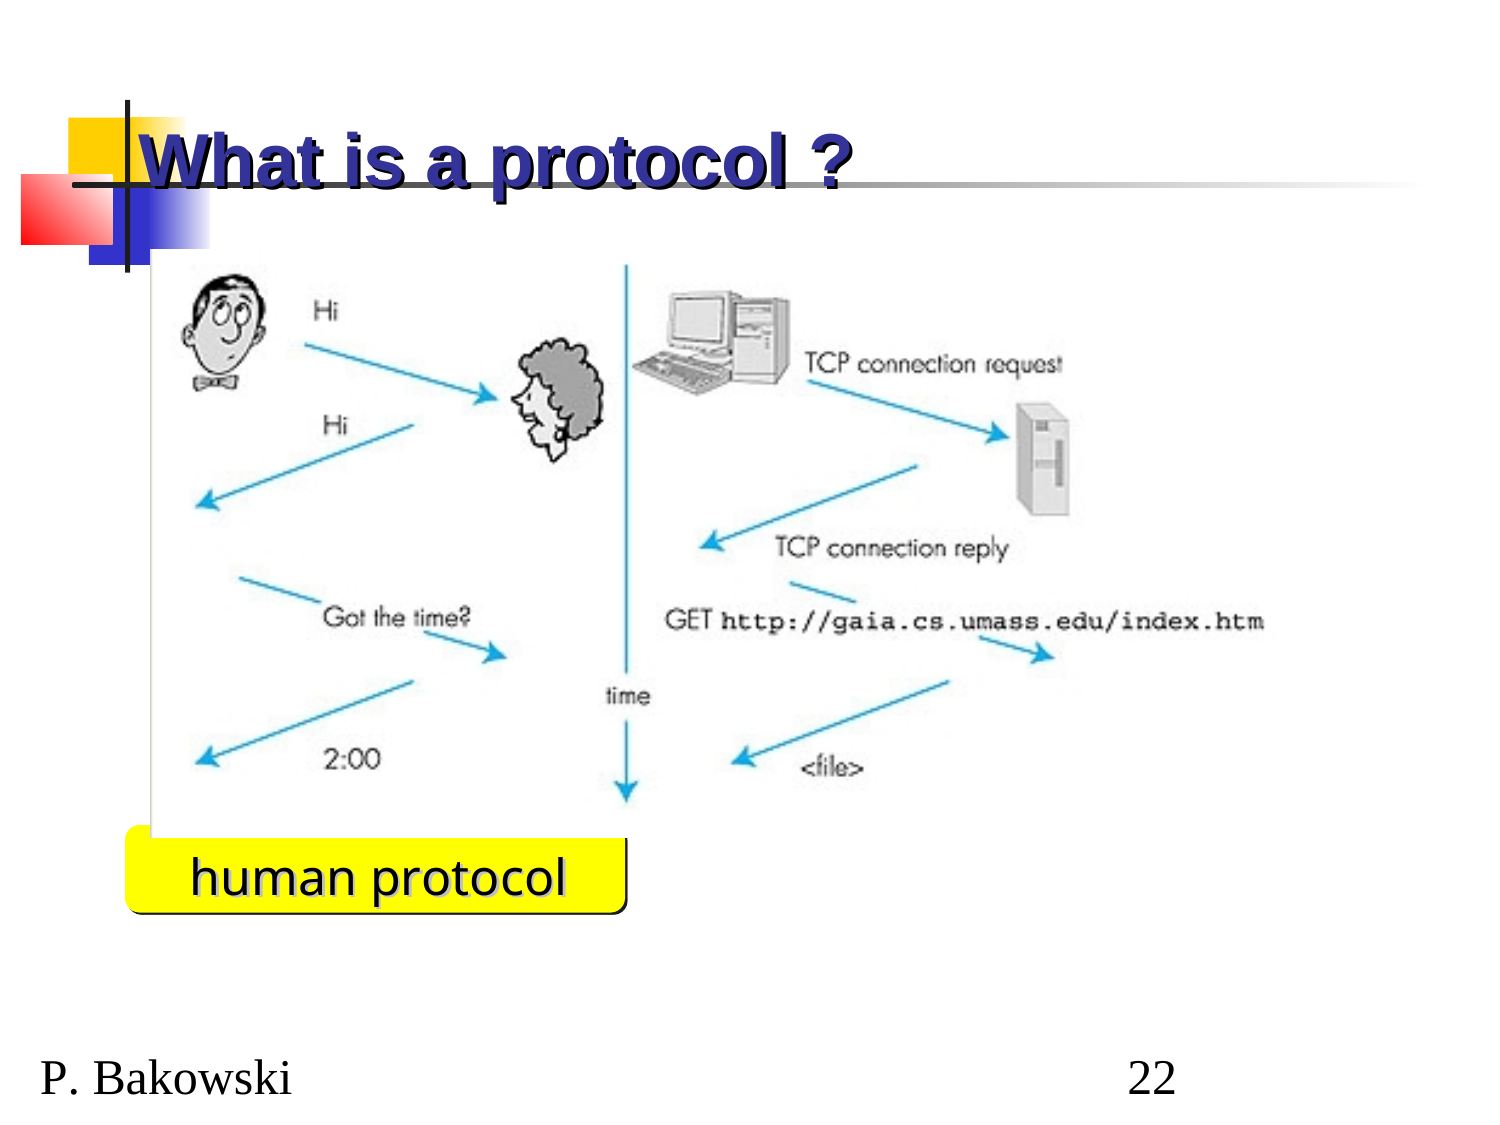

# What is a protocol ?
human protocol
P.Bakowski
22